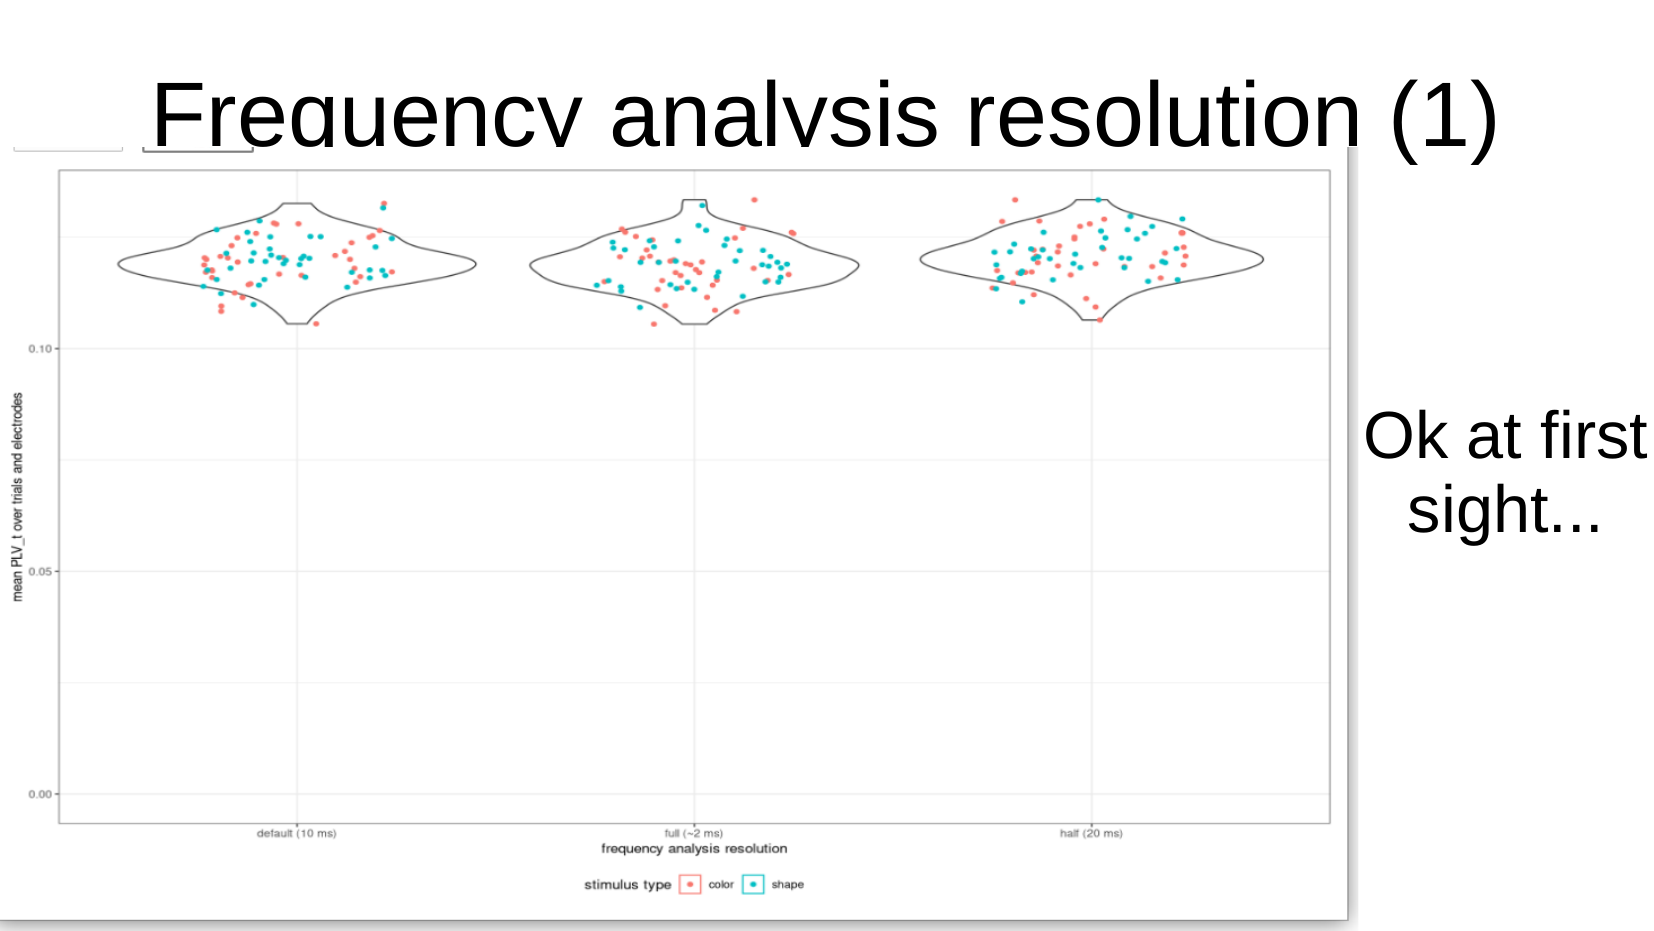

# Frequency analysis resolution (1)
Ok at first sight...